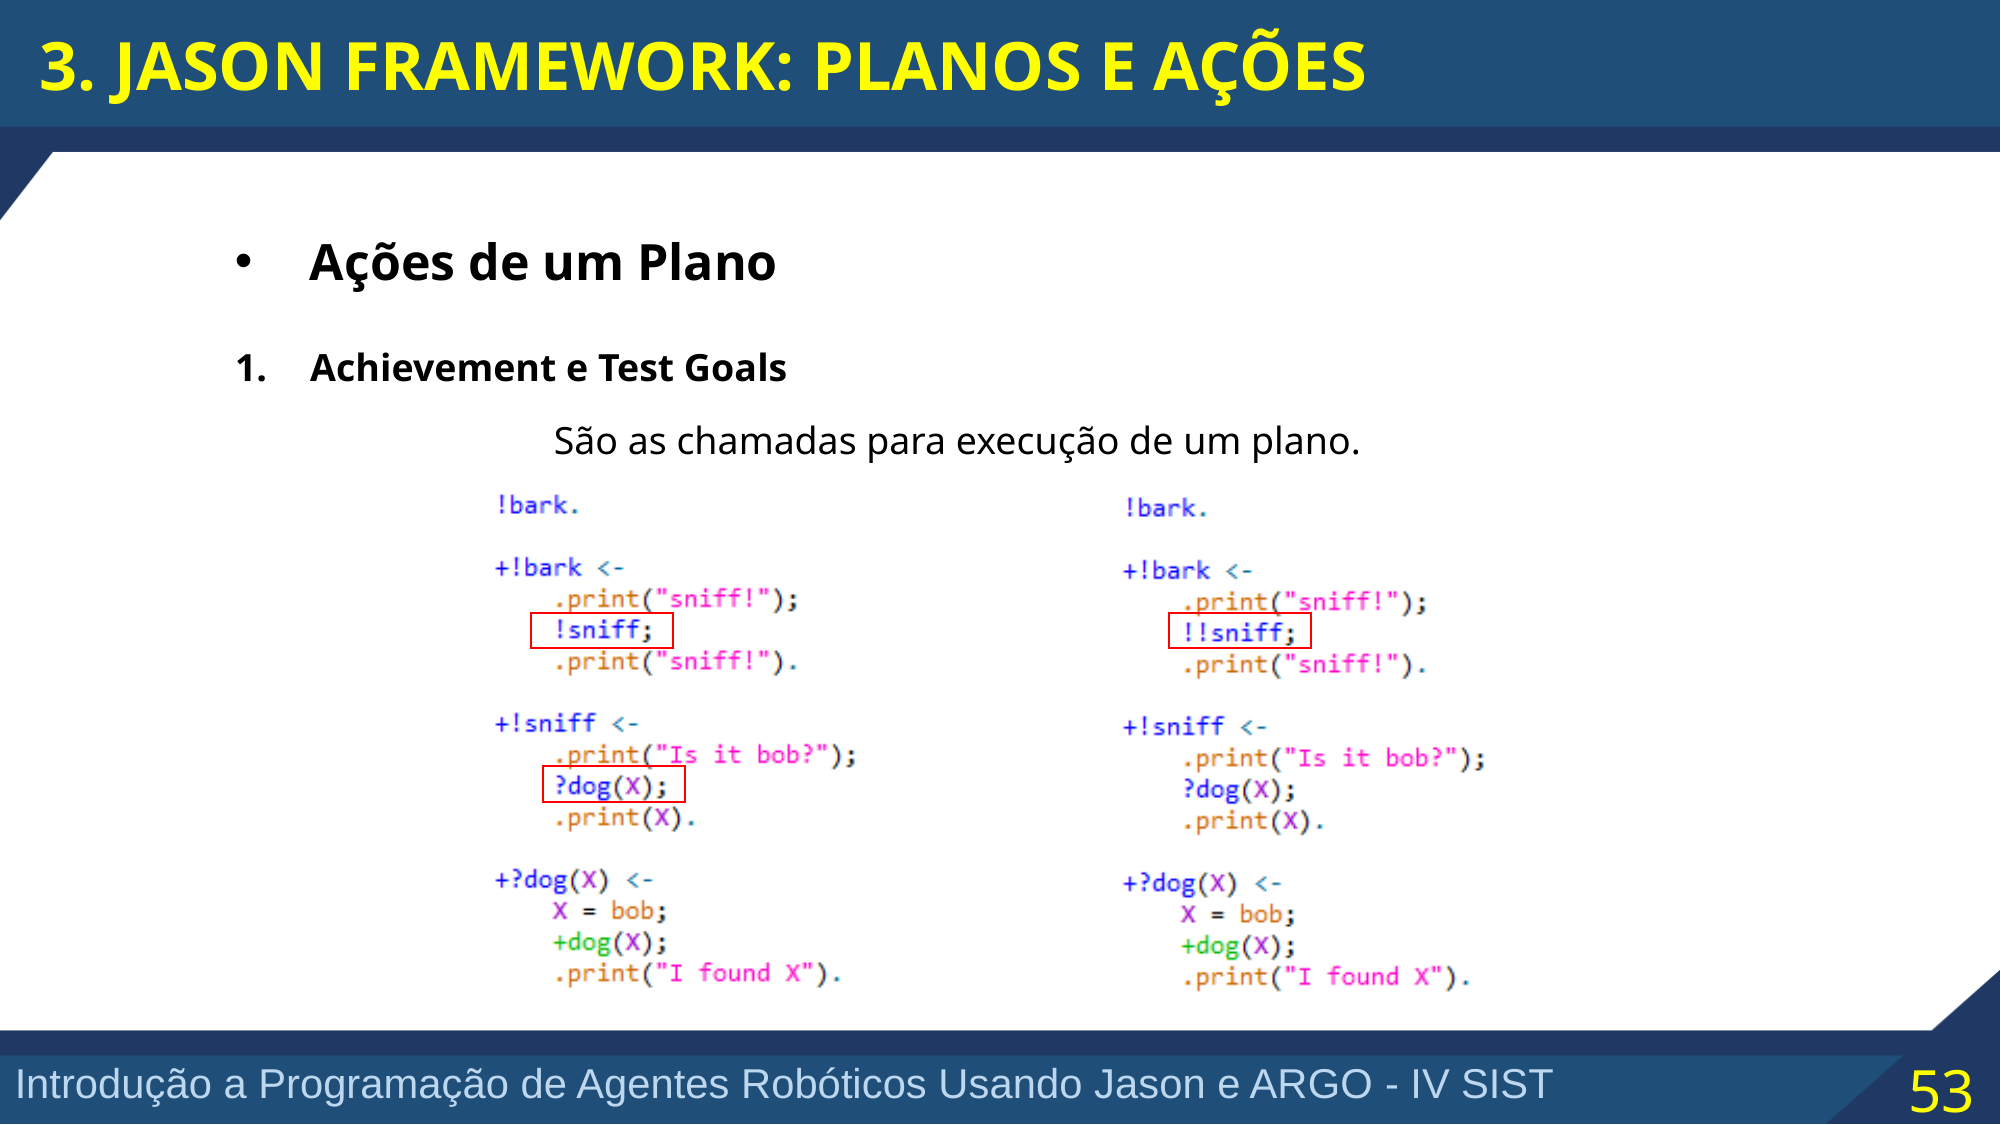

3. JASON FRAMEWORK: PLANOS E AÇÕES
Ações de um Plano
Achievement e Test Goals
São as chamadas para execução de um plano.